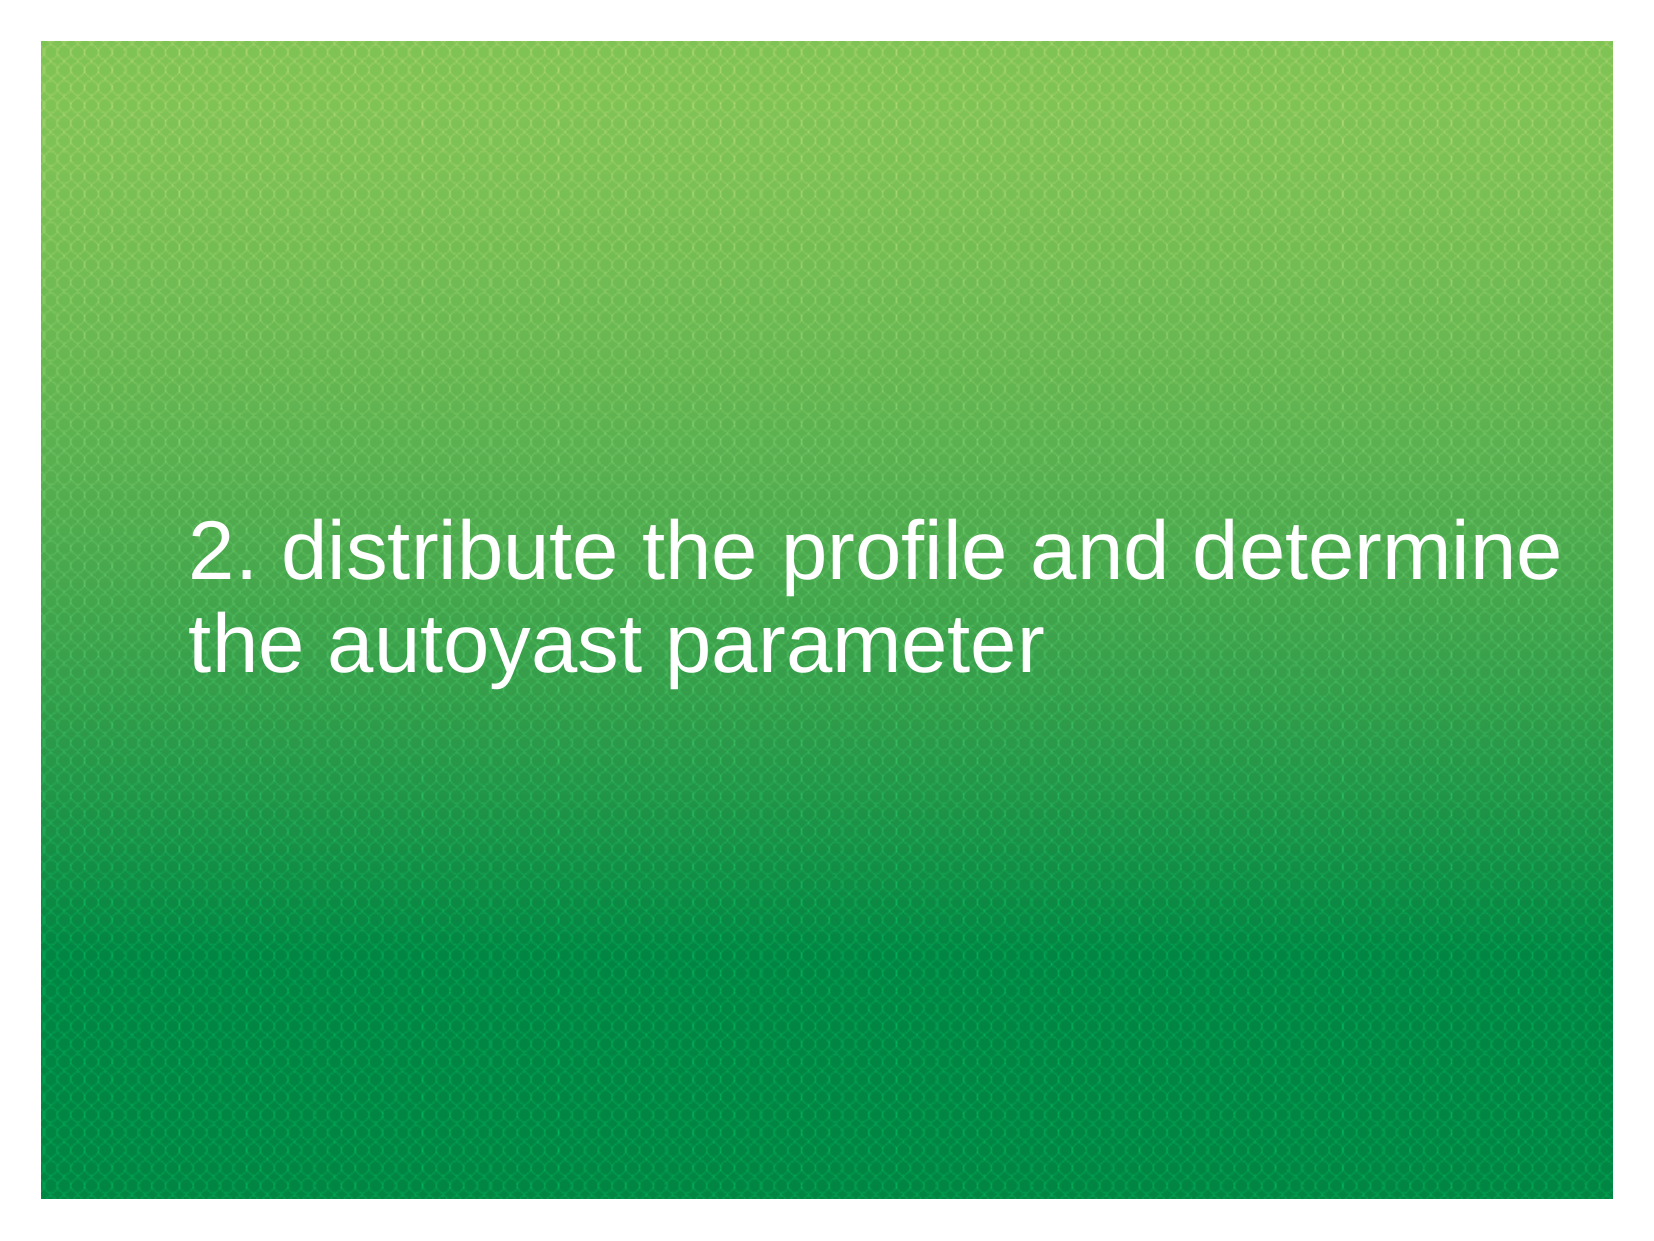

2. distribute the profile and determine the autoyast parameter